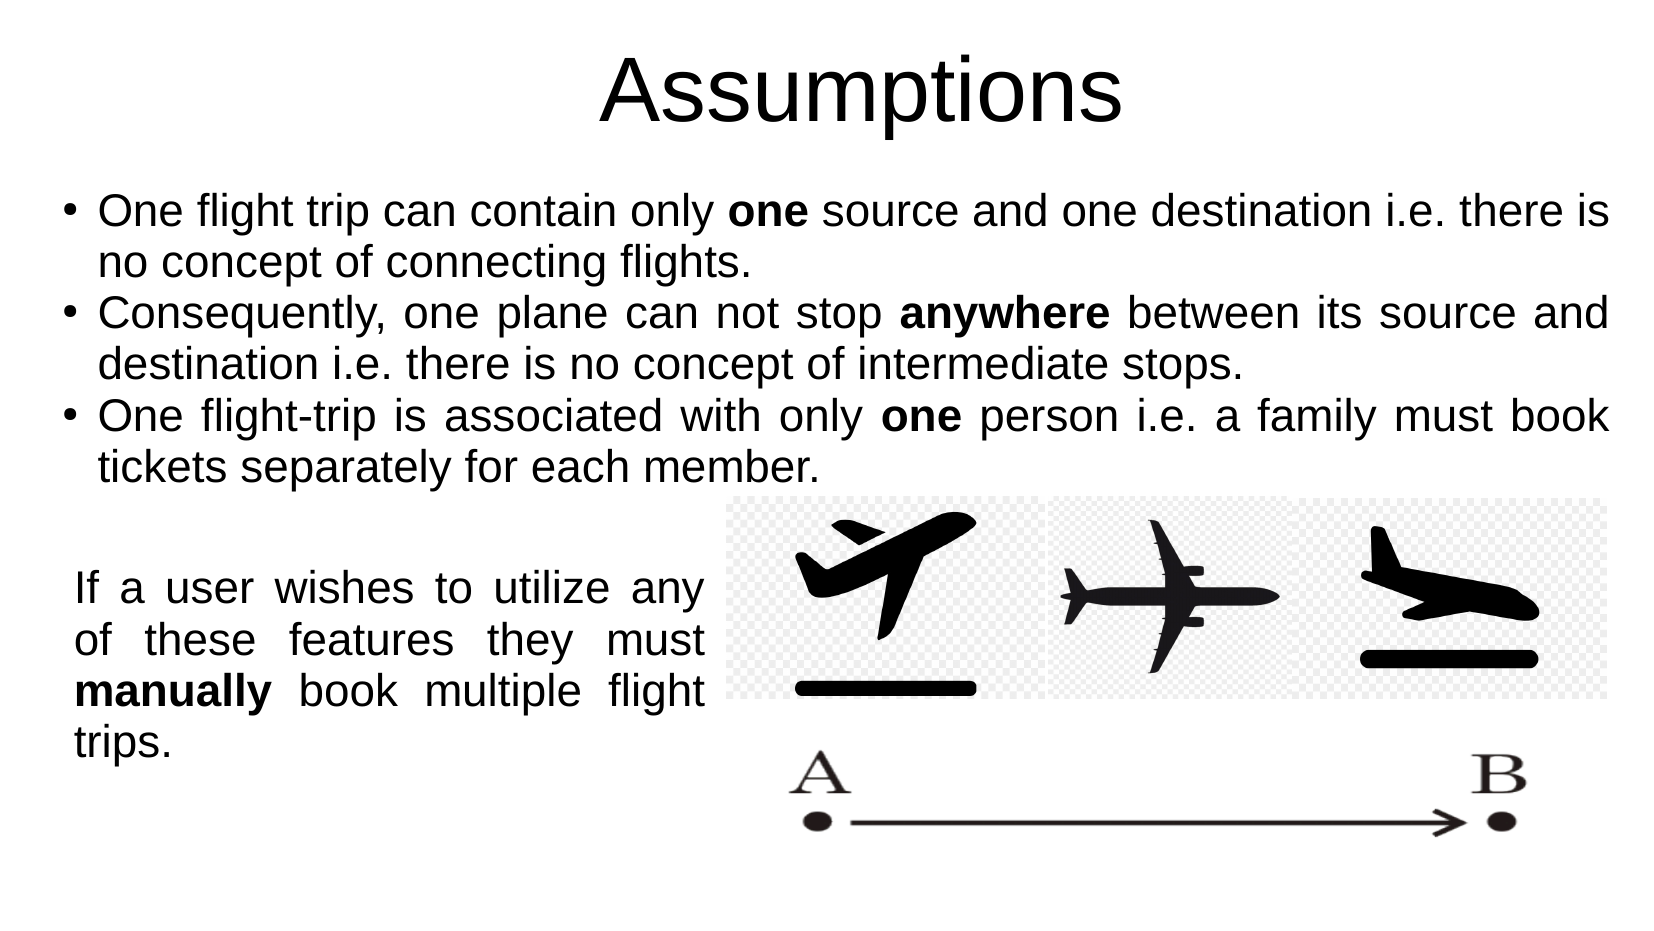

# Assumptions
One flight trip can contain only one source and one destination i.e. there is no concept of connecting flights.
Consequently, one plane can not stop anywhere between its source and destination i.e. there is no concept of intermediate stops.
One flight-trip is associated with only one person i.e. a family must book tickets separately for each member.
If a user wishes to utilize any of these features they must manually book multiple flight trips.